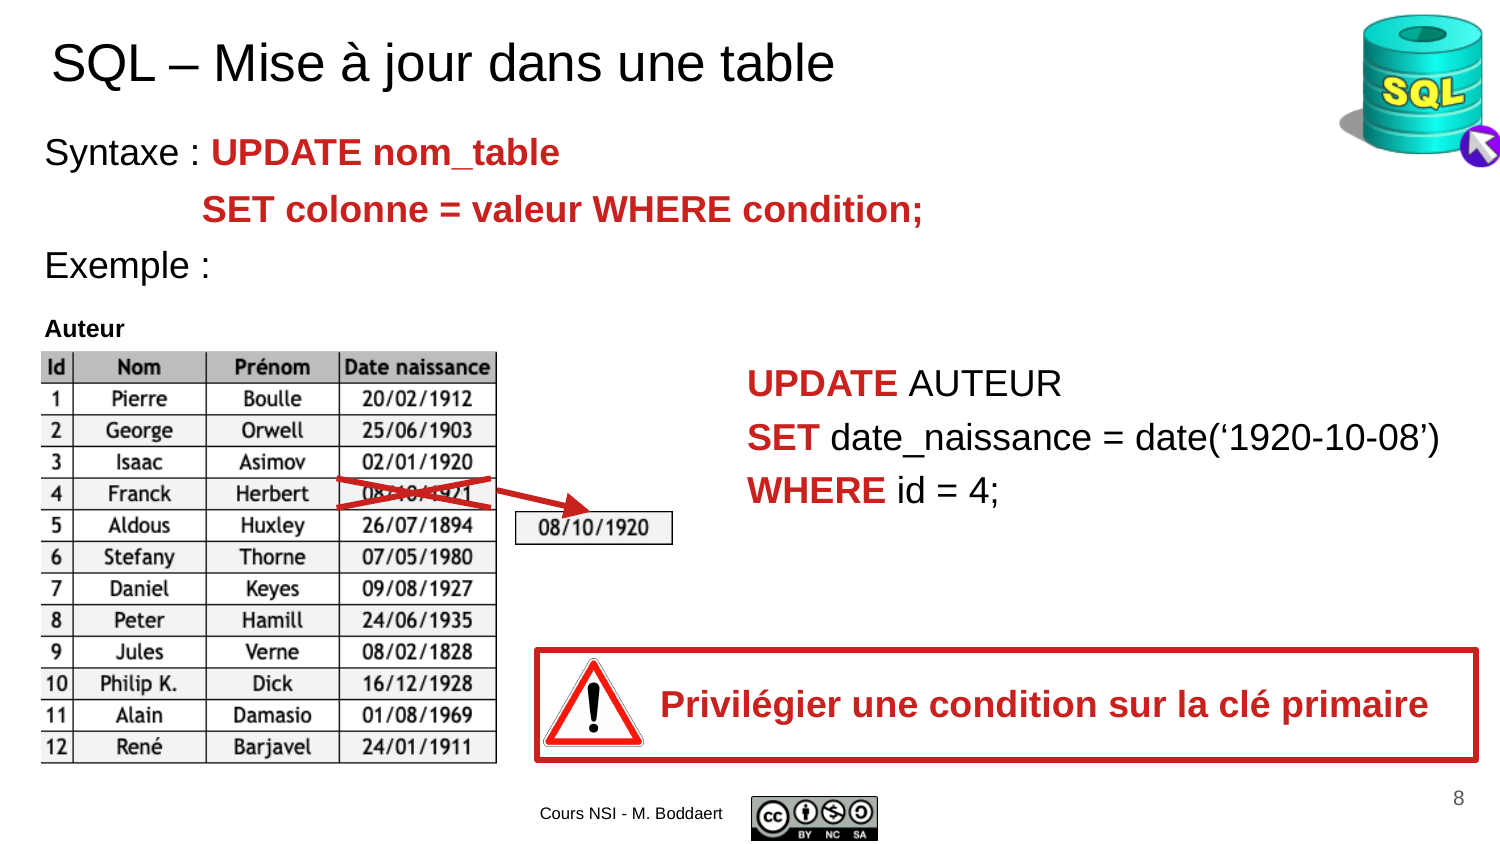

# SQL – Mise à jour dans une table
Syntaxe : UPDATE nom_table
 SET colonne = valeur WHERE condition;
Exemple :
Auteur
UPDATE AUTEUR
SET date_naissance = date(‘1920-10-08’)
WHERE id = 4;
 Privilégier une condition sur la clé primaire